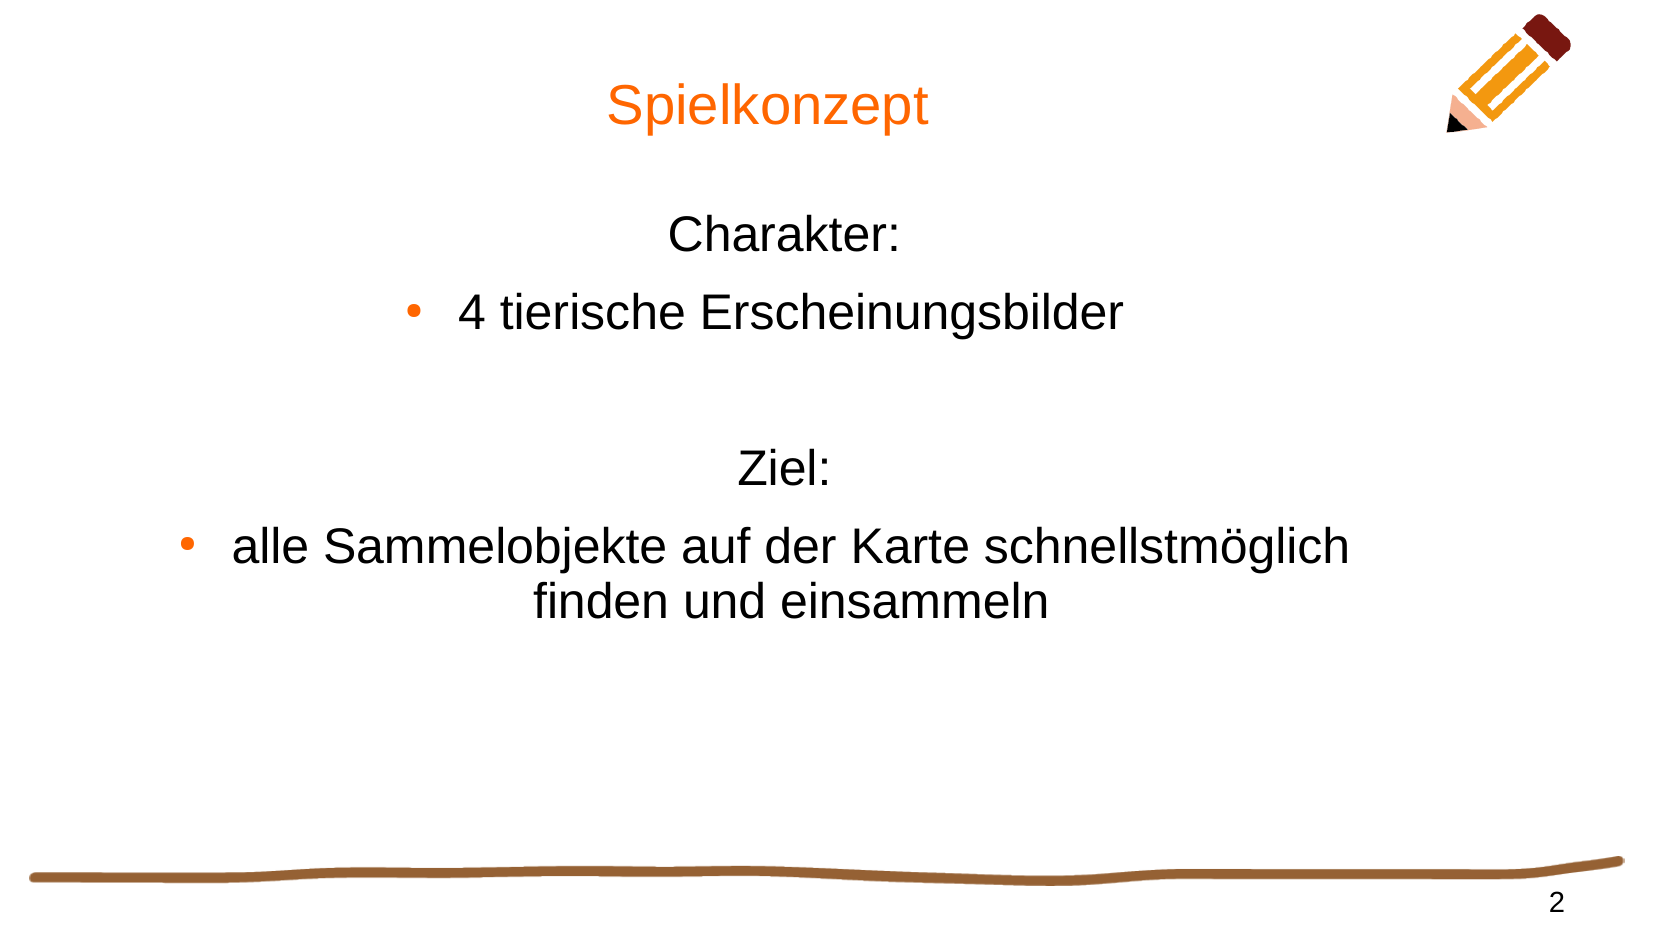

# Spielkonzept
Charakter:
4 tierische Erscheinungsbilder
Ziel:
alle Sammelobjekte auf der Karte schnellstmöglich
finden und einsammeln
2